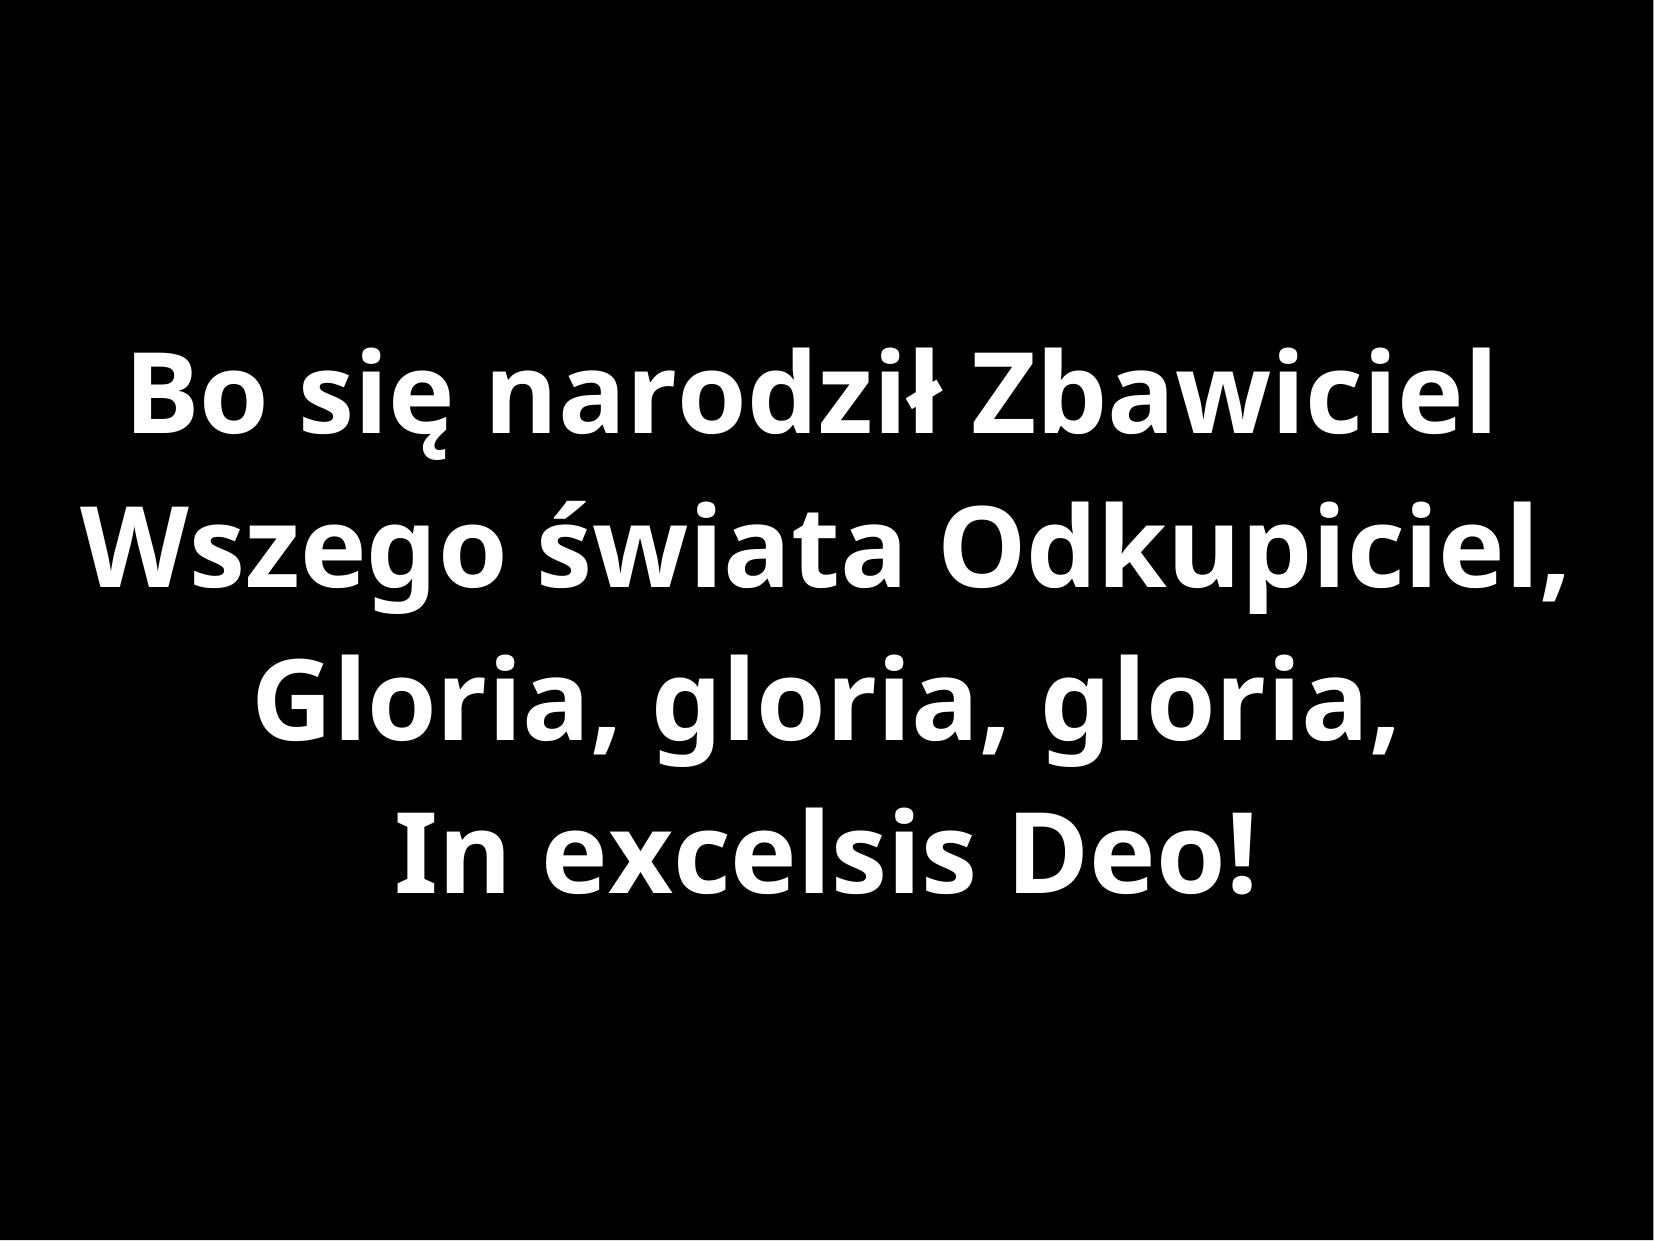

# Bo się narodził Zbawiciel Wszego świata Odkupiciel, Gloria, gloria, gloria, In excelsis Deo!